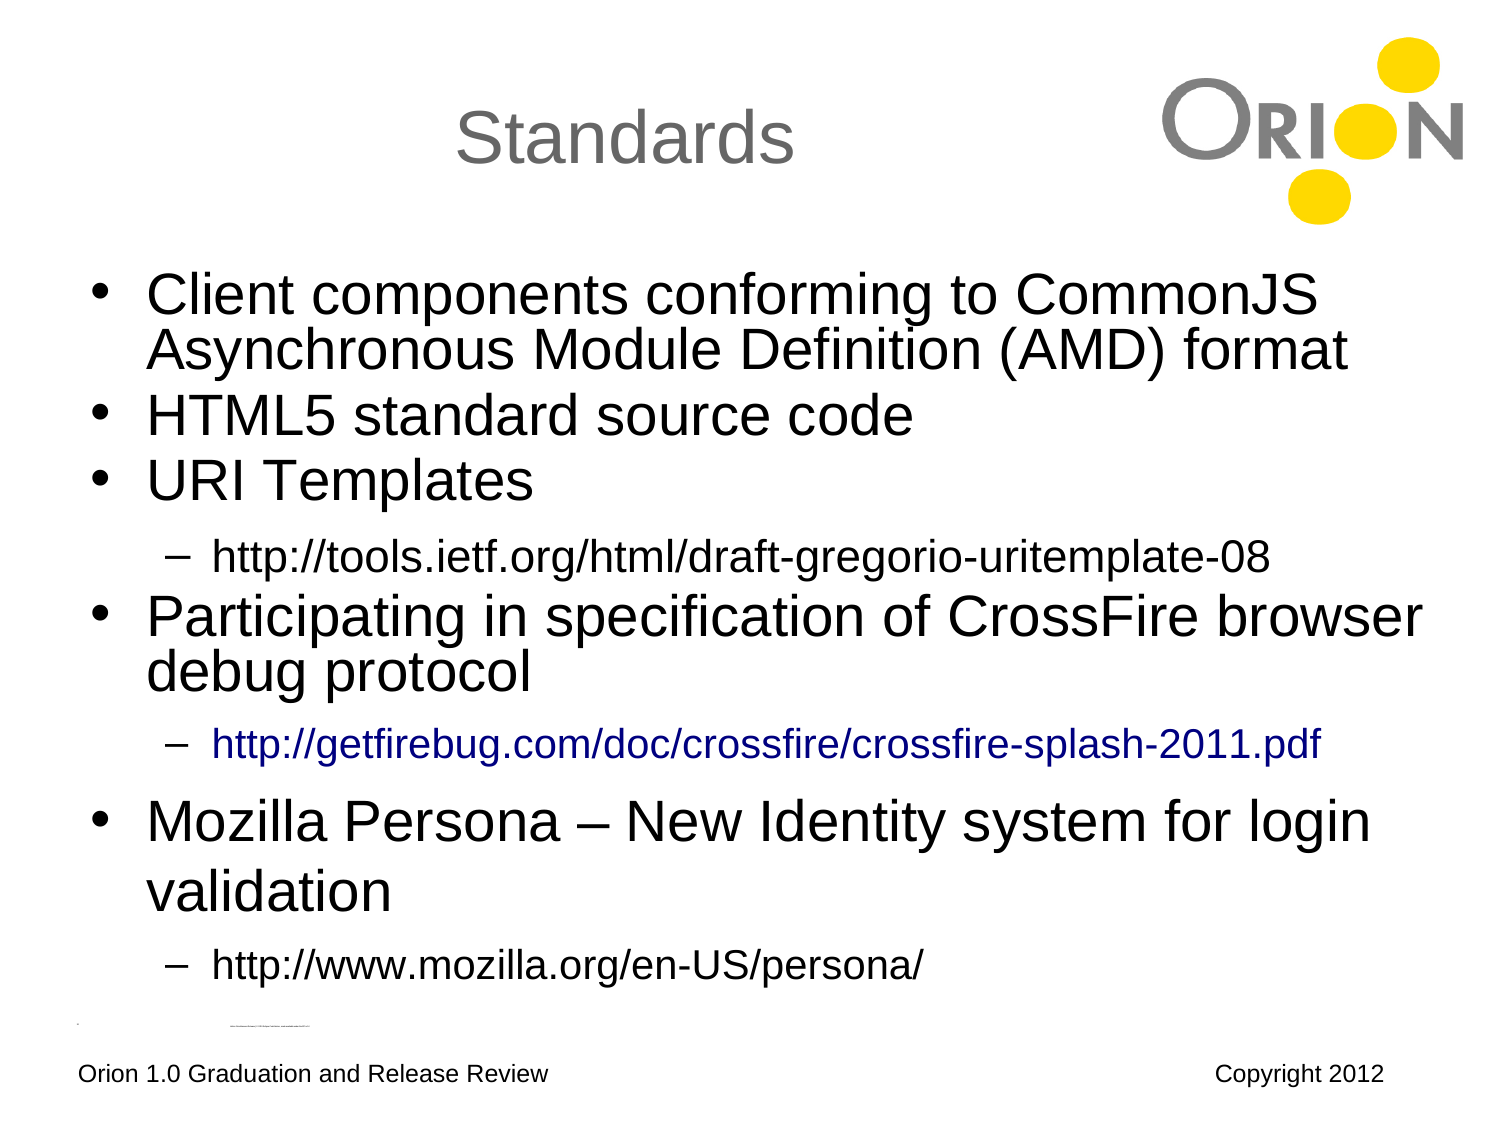

Standards
# Client components conforming to CommonJS Asynchronous Module Definition (AMD) format
HTML5 standard source code
URI Templates
http://tools.ietf.org/html/draft-gregorio-uritemplate-08
Participating in specification of CrossFire browser debug protocol
http://getfirebug.com/doc/crossfire/crossfire-splash-2011.pdf
Mozilla Persona – New Identity system for login validation
http://www.mozilla.org/en-US/persona/
20
Copyright 2011